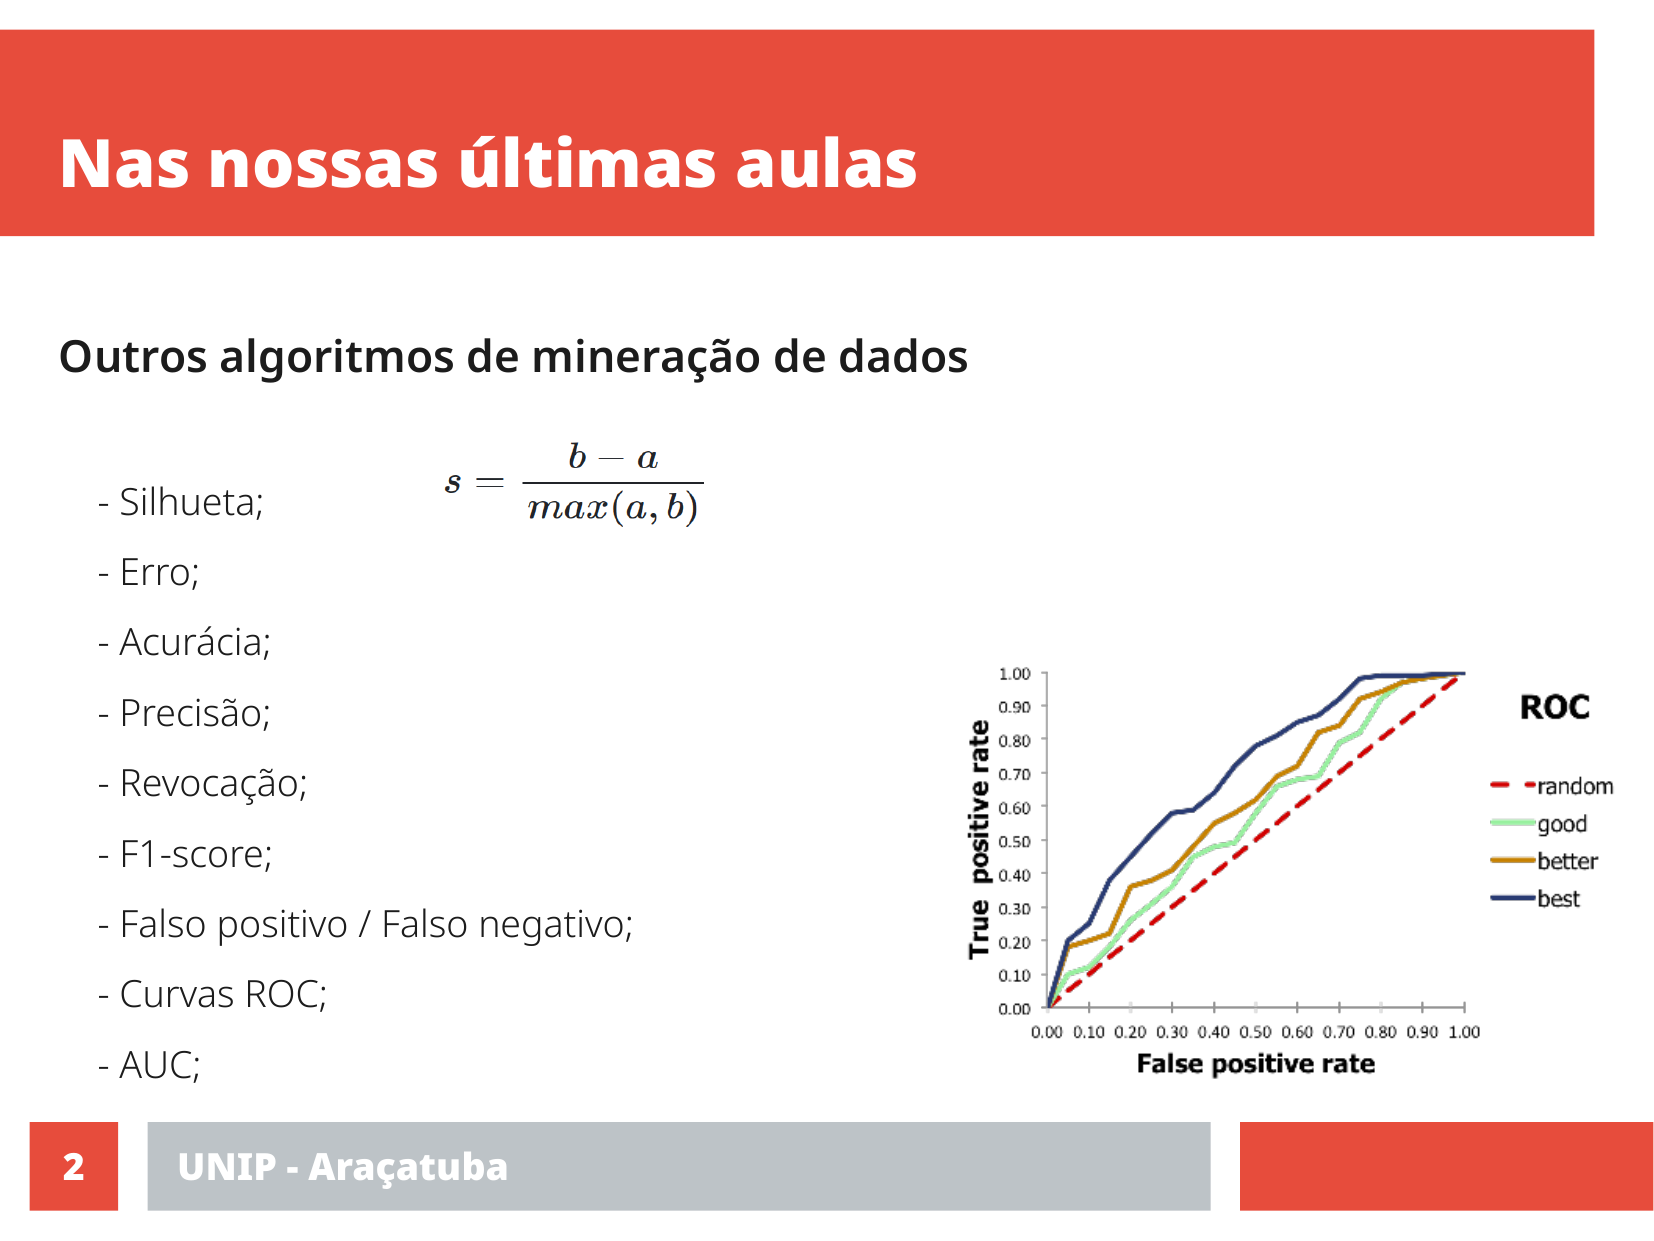

# Nas nossas últimas aulas
Outros algoritmos de mineração de dados
- Silhueta;
- Erro;
- Acurácia;
- Precisão;
- Revocação;
- F1-score;
- Falso positivo / Falso negativo;
- Curvas ROC;
- AUC;
2
UNIP - Araçatuba